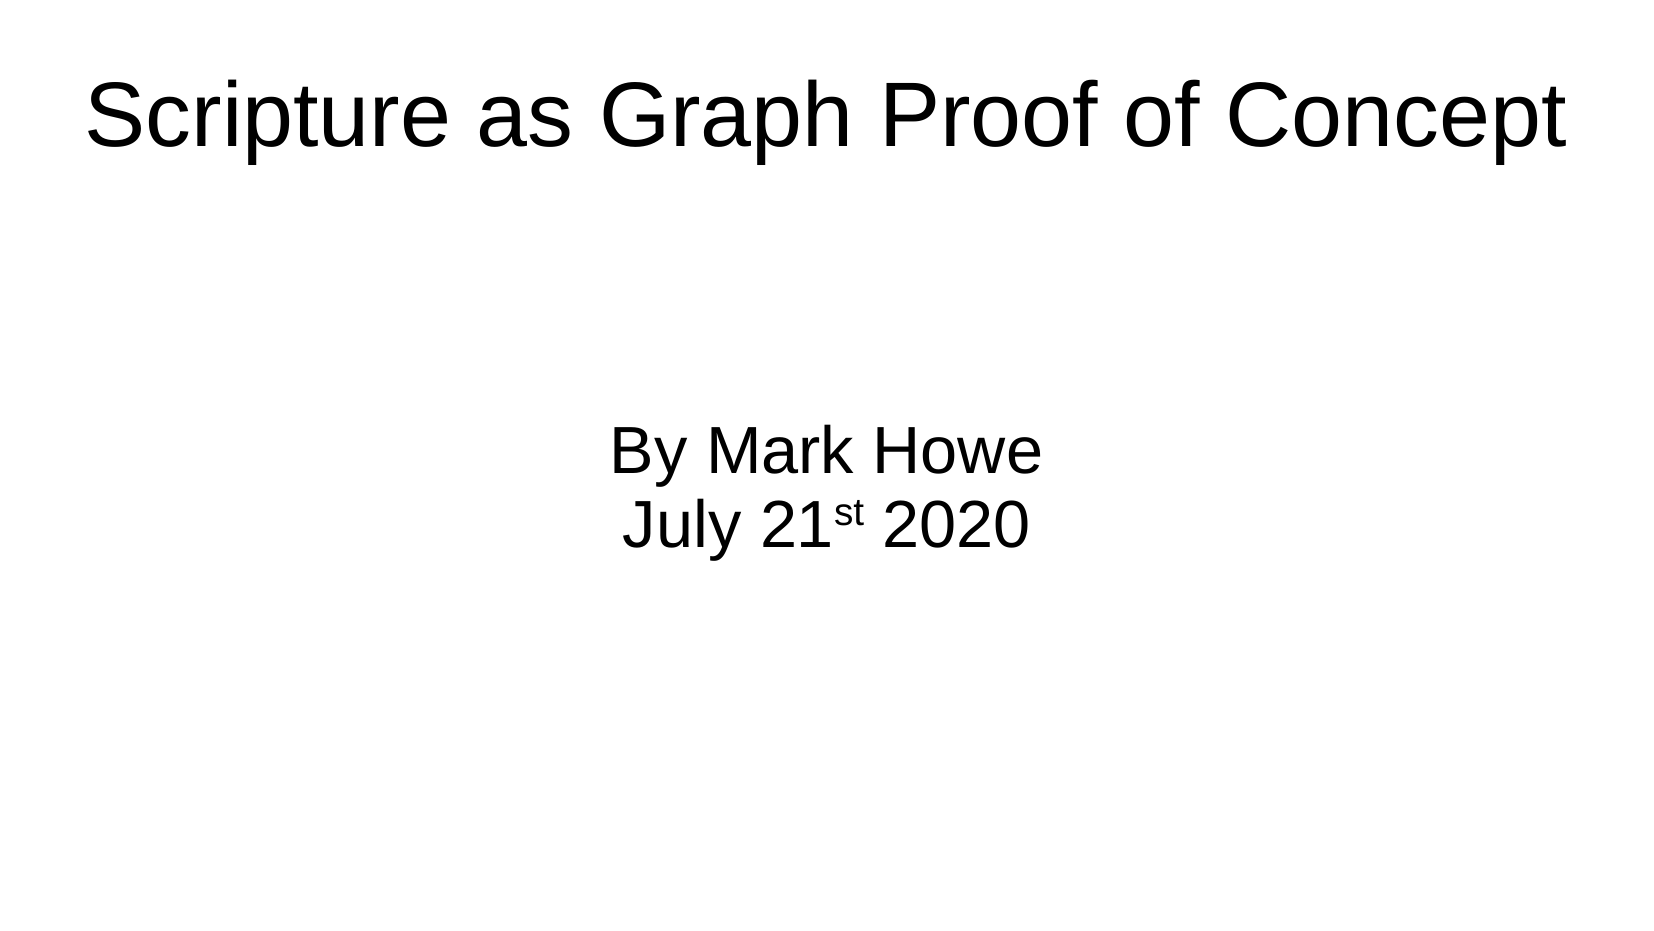

# Scripture as Graph Proof of Concept
By Mark Howe
July 21st 2020